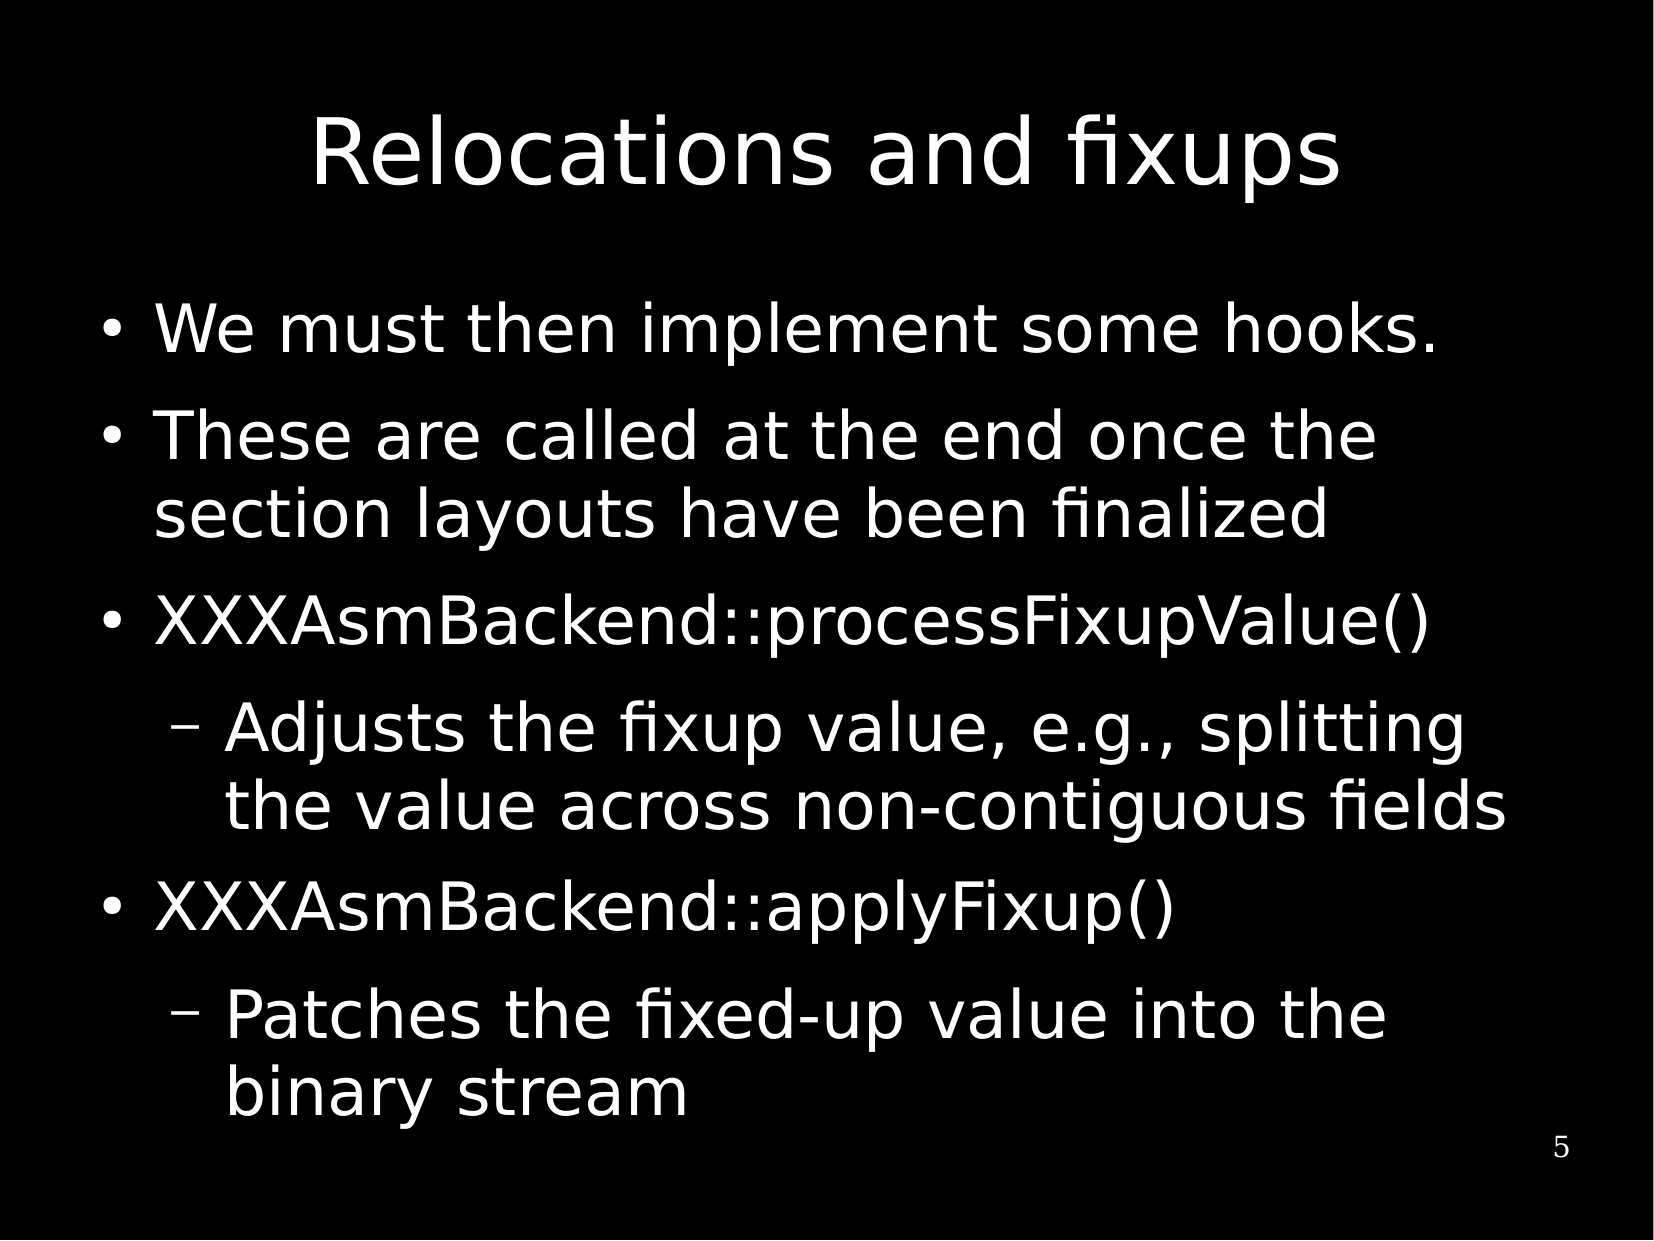

# Relocations and fixups
We must then implement some hooks.
These are called at the end once the section layouts have been finalized
XXXAsmBackend::processFixupValue()
Adjusts the fixup value, e.g., splitting the value across non-contiguous fields
XXXAsmBackend::applyFixup()
Patches the fixed-up value into the binary stream
5